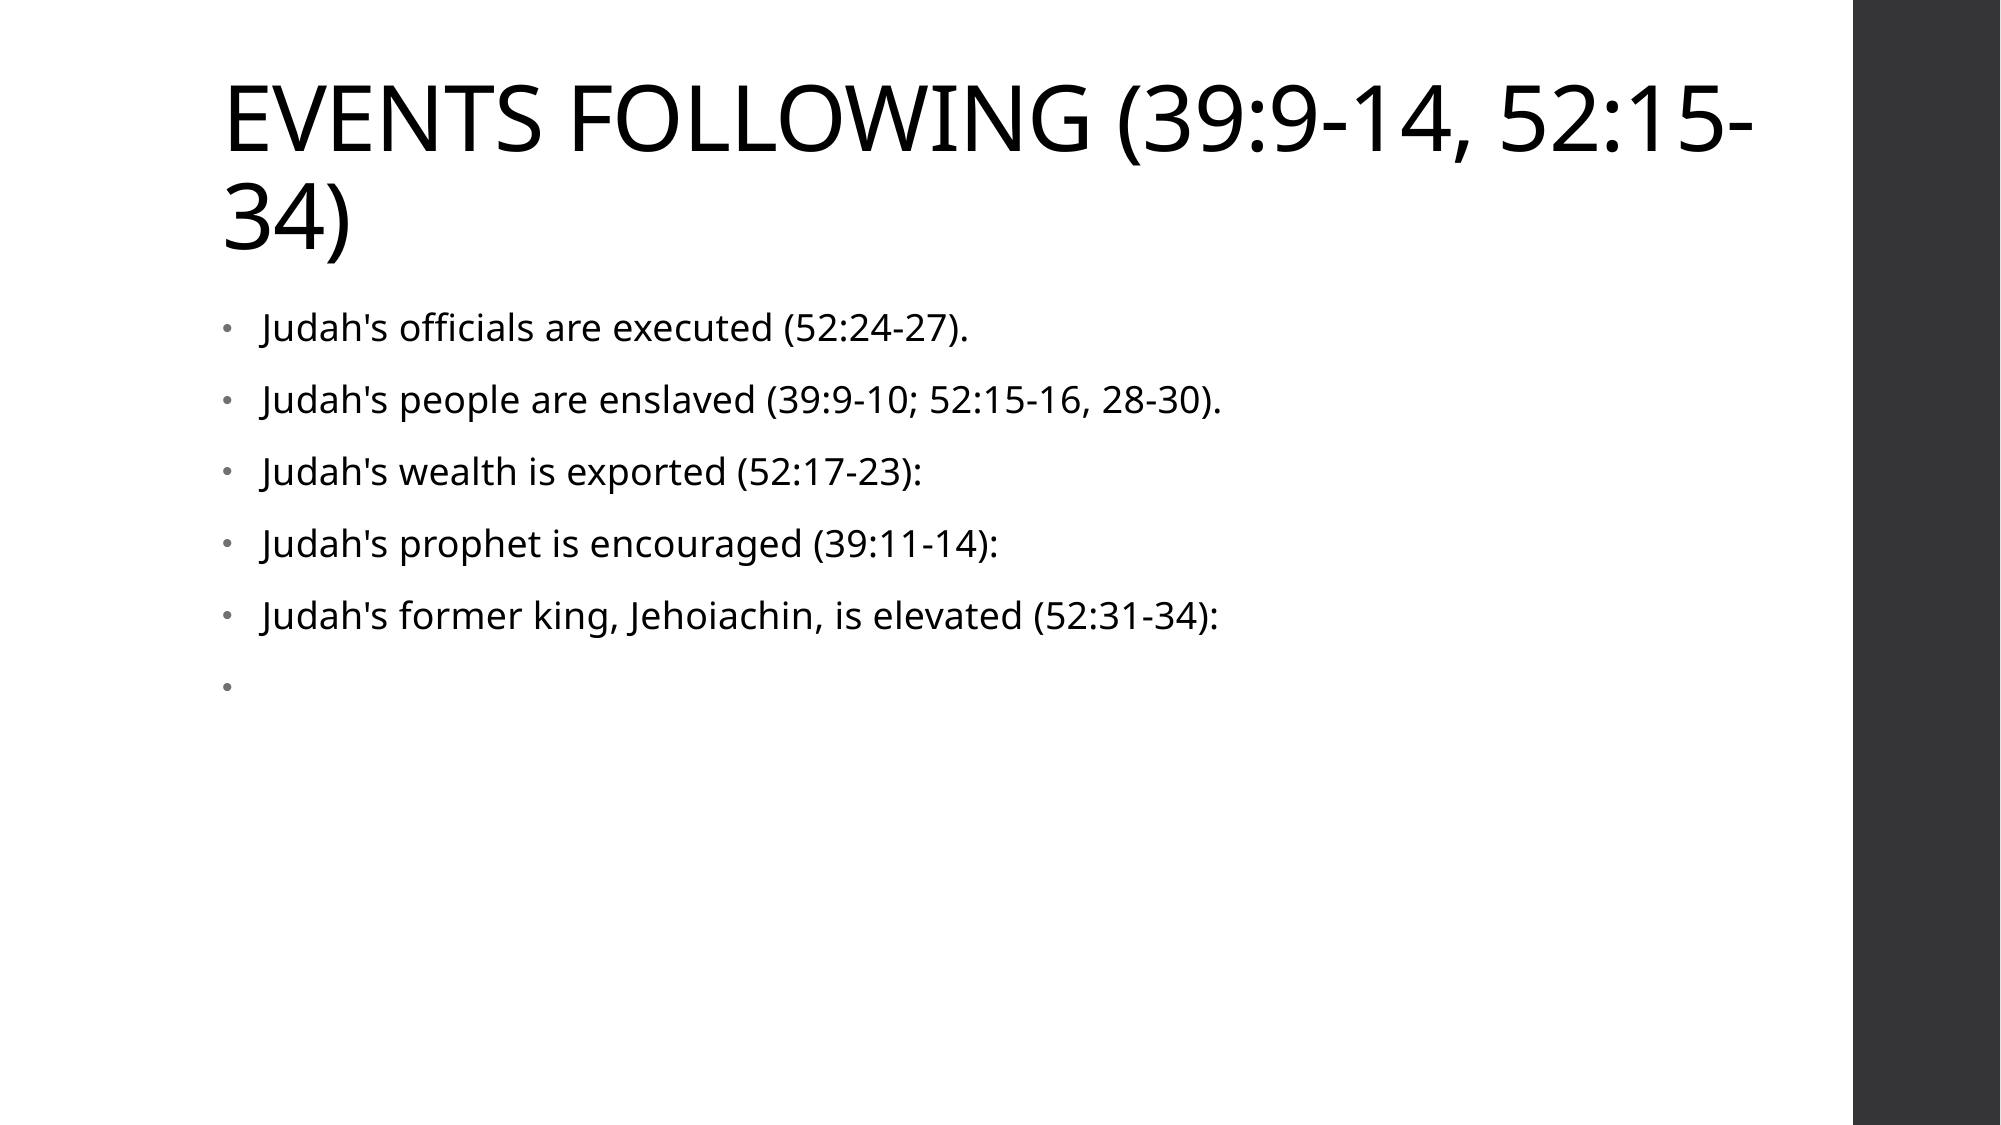

# EVENTS FOLLOWING (39:9-14, 52:15-34)
 Judah's officials are executed (52:24-27).
 Judah's people are enslaved (39:9-10; 52:15-16, 28-30).
 Judah's wealth is exported (52:17-23):
 Judah's prophet is encouraged (39:11-14):
 Judah's former king, Jehoiachin, is elevated (52:31-34):